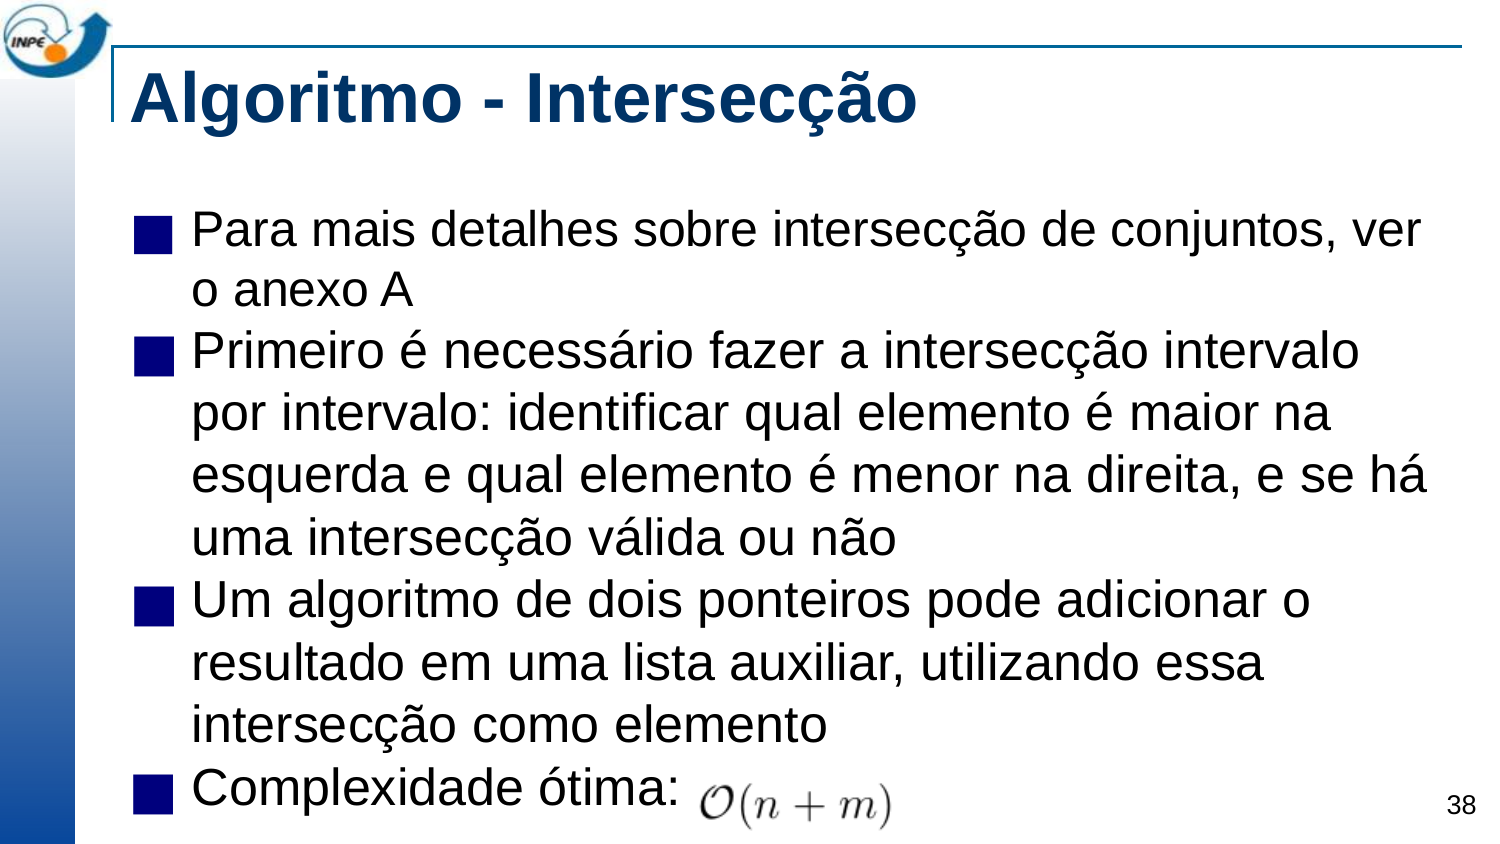

# Algoritmo - Intersecção
Para mais detalhes sobre intersecção de conjuntos, ver o anexo A
Primeiro é necessário fazer a intersecção intervalo por intervalo: identificar qual elemento é maior na esquerda e qual elemento é menor na direita, e se há uma intersecção válida ou não
Um algoritmo de dois ponteiros pode adicionar o resultado em uma lista auxiliar, utilizando essa intersecção como elemento
Complexidade ótima: